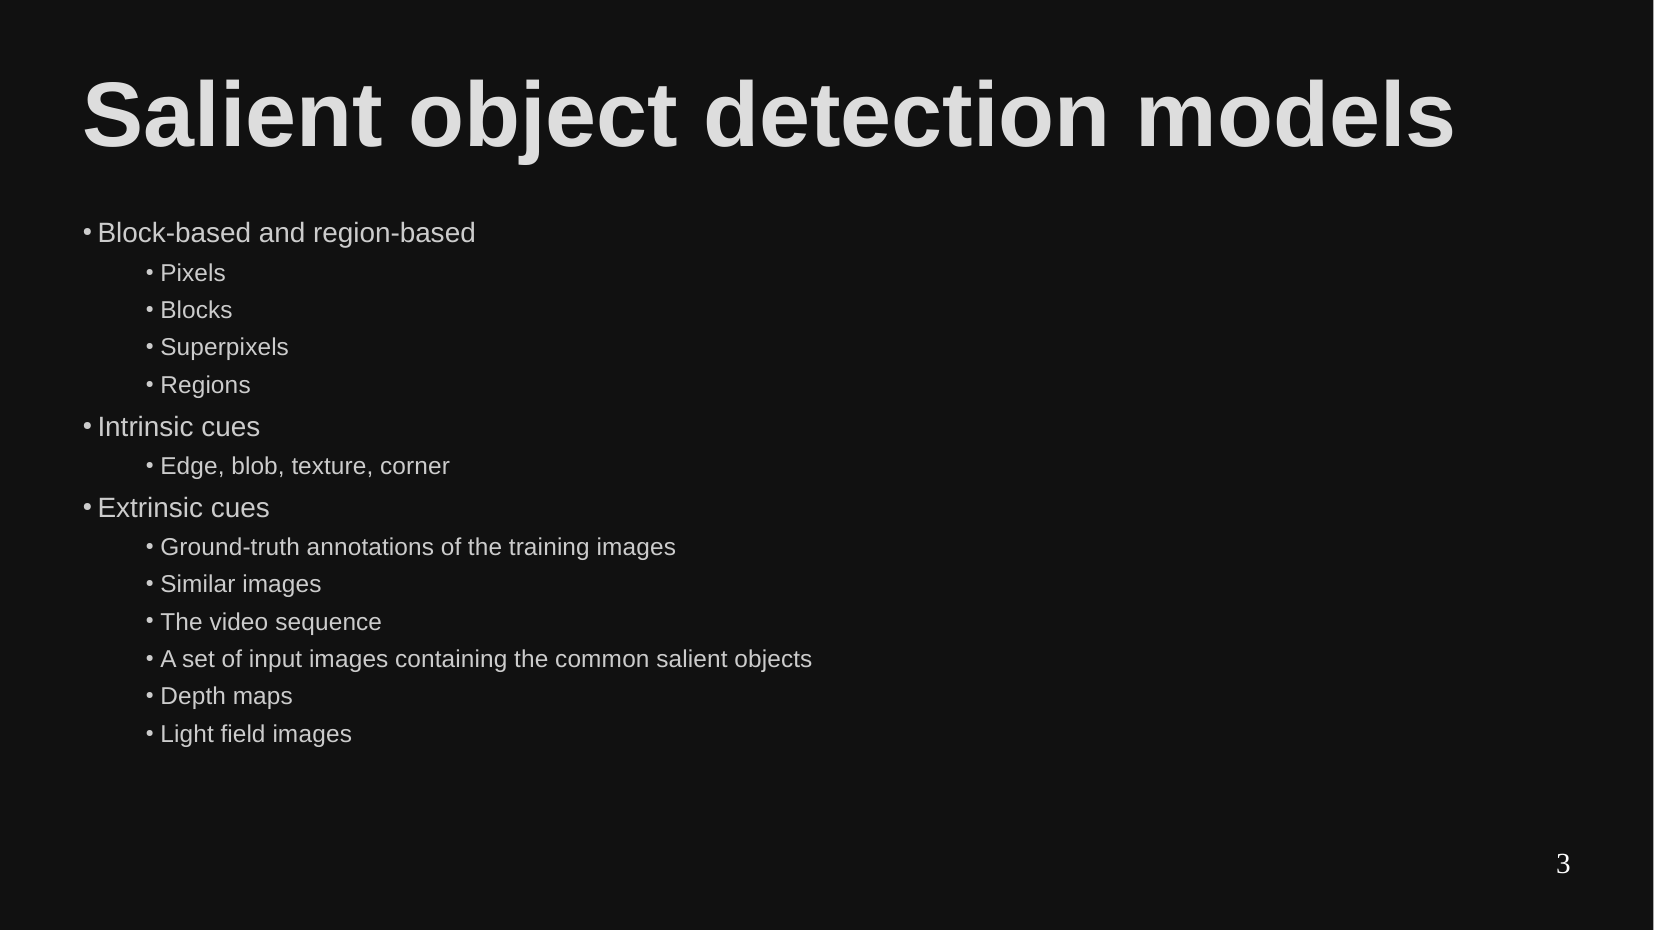

# Salient object detection models
Block-based and region-based
Pixels
Blocks
Superpixels
Regions
Intrinsic cues
Edge, blob, texture, corner
Extrinsic cues
Ground-truth annotations of the training images
Similar images
The video sequence
A set of input images containing the common salient objects
Depth maps
Light field images
3